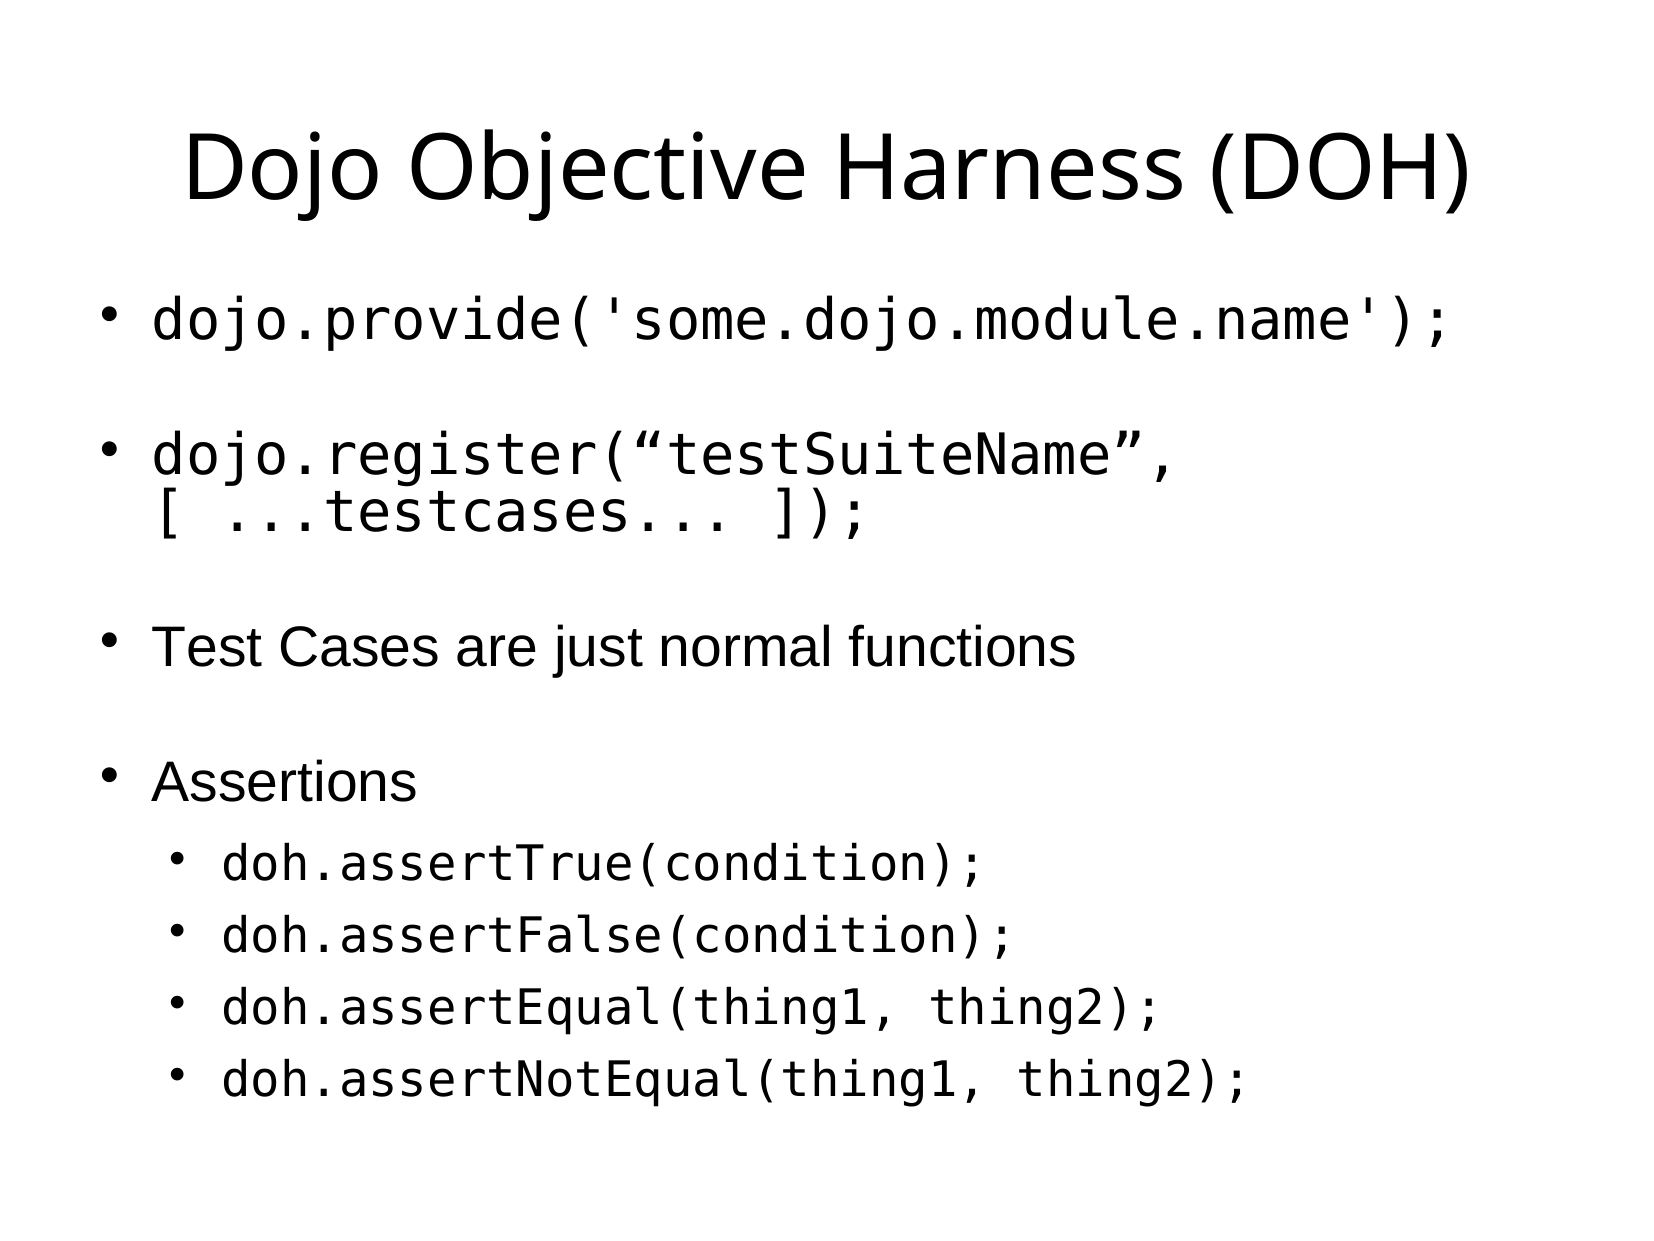

# Dojo Objective Harness (DOH)
dojo.provide('some.dojo.module.name');
dojo.register(“testSuiteName”, [ ...testcases... ]);
Test Cases are just normal functions
Assertions
doh.assertTrue(condition);
doh.assertFalse(condition);
doh.assertEqual(thing1, thing2);
doh.assertNotEqual(thing1, thing2);